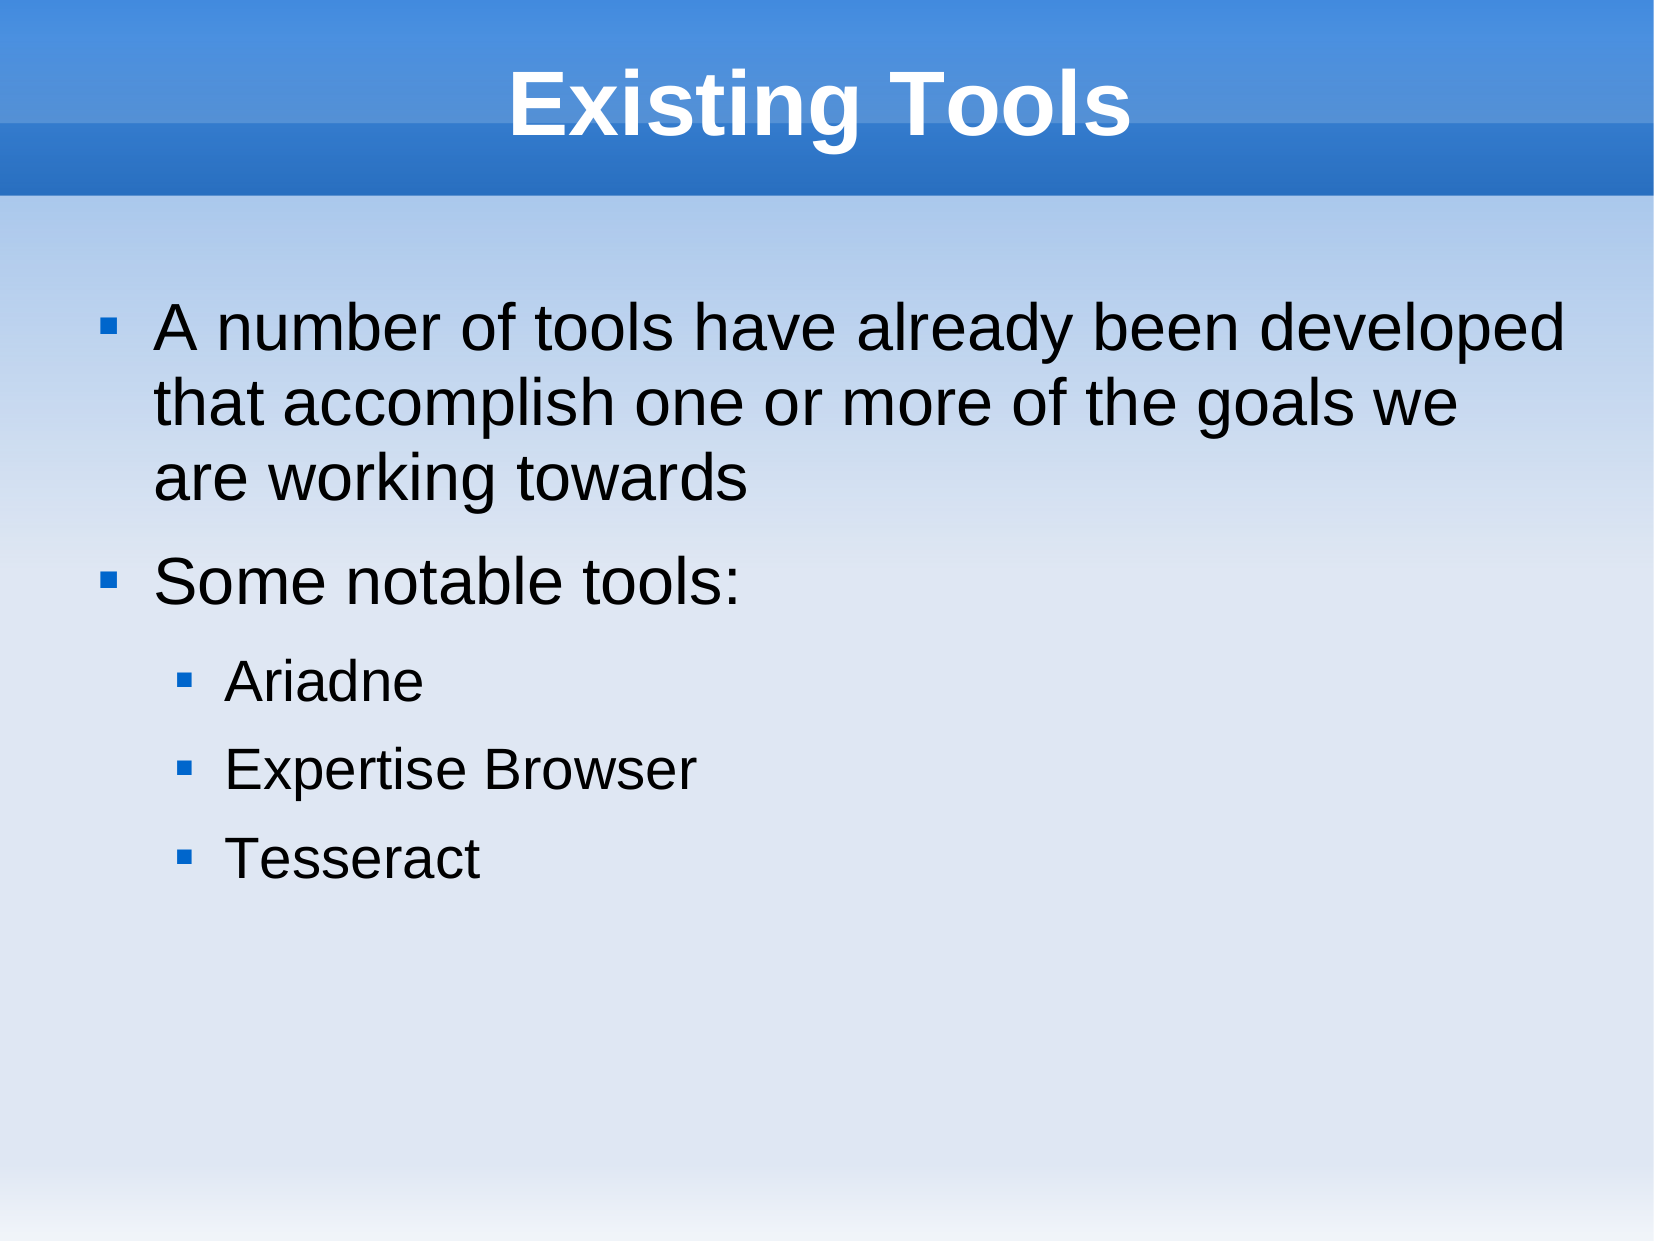

# Existing Tools
A number of tools have already been developed that accomplish one or more of the goals we are working towards
Some notable tools:
Ariadne
Expertise Browser
Tesseract